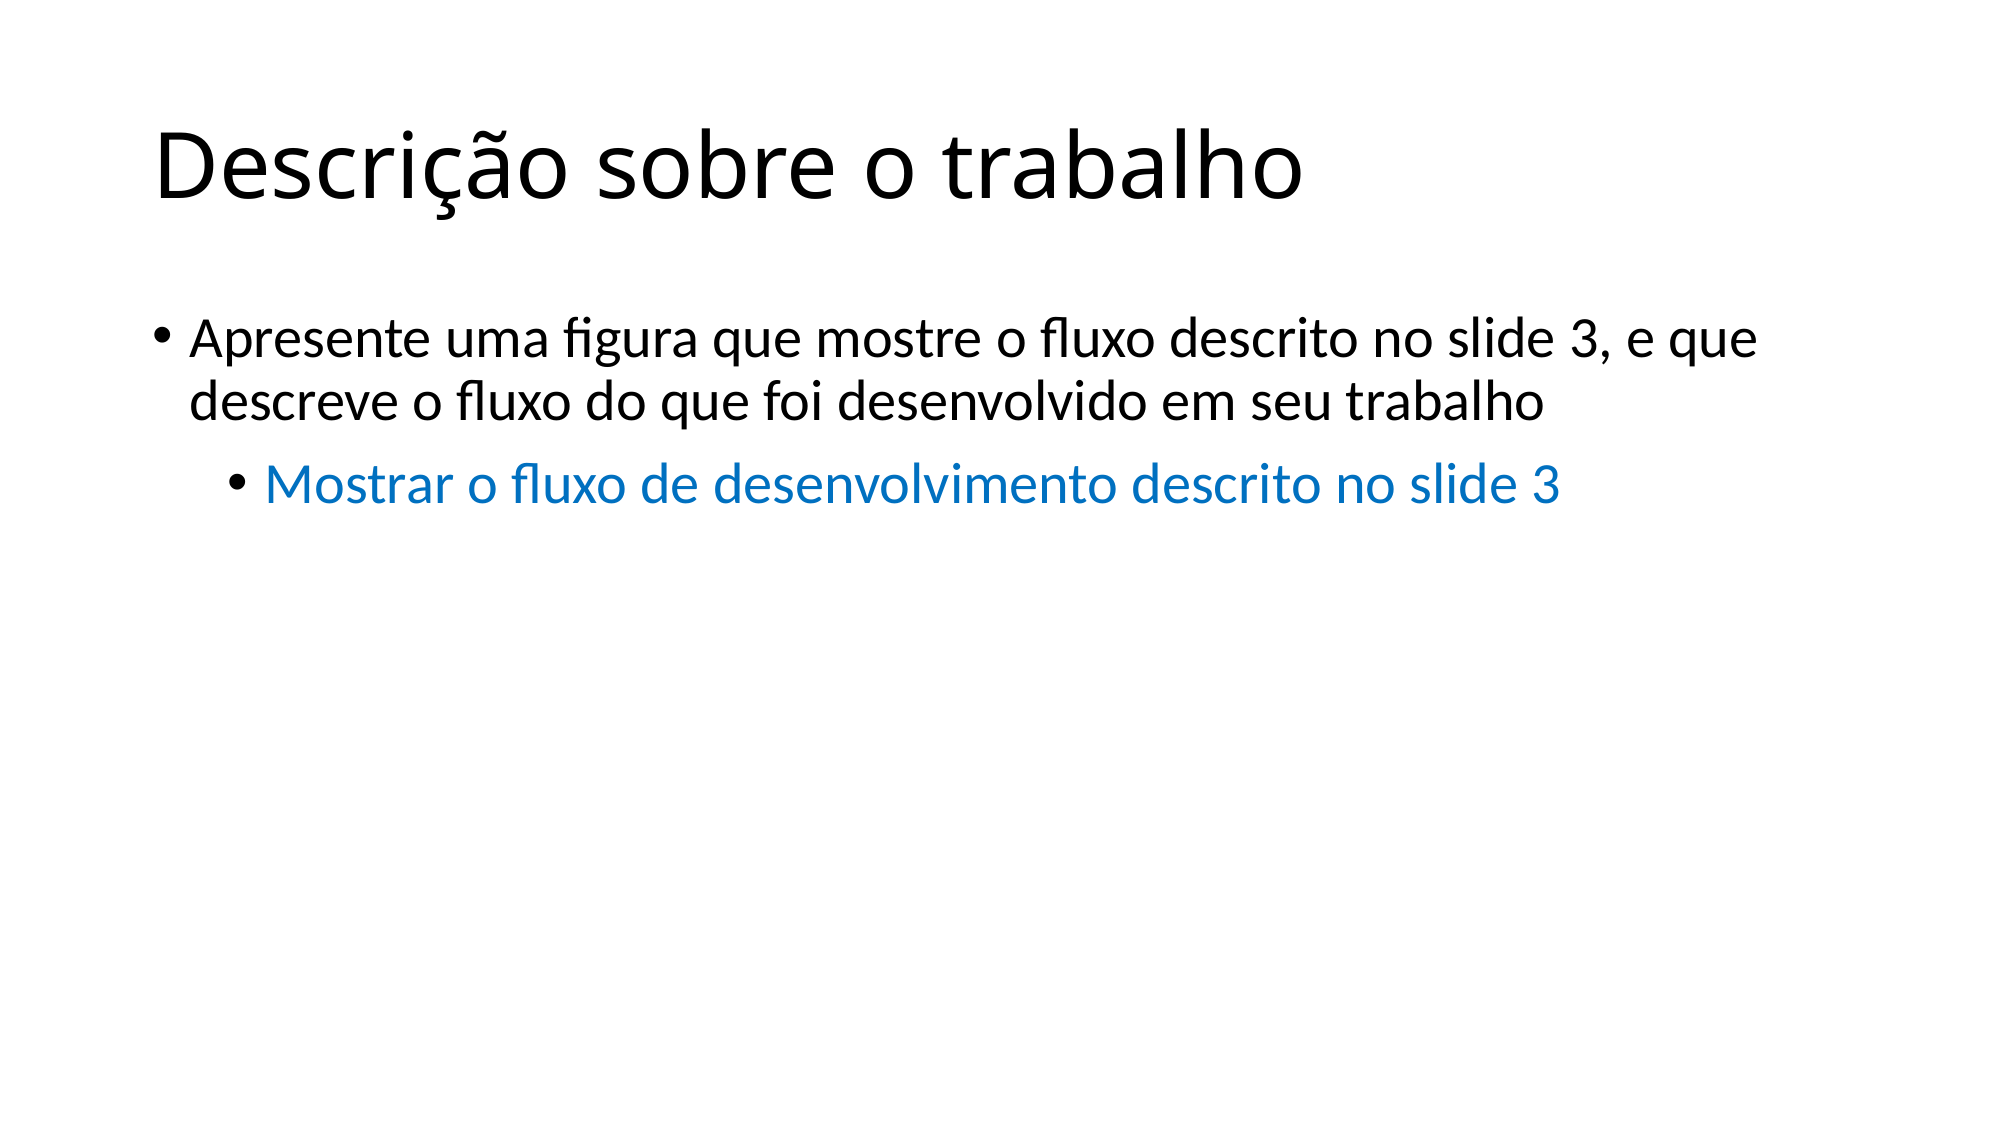

Descrição sobre o trabalho
Apresente uma figura que mostre o fluxo descrito no slide 3, e que descreve o fluxo do que foi desenvolvido em seu trabalho
Mostrar o fluxo de desenvolvimento descrito no slide 3